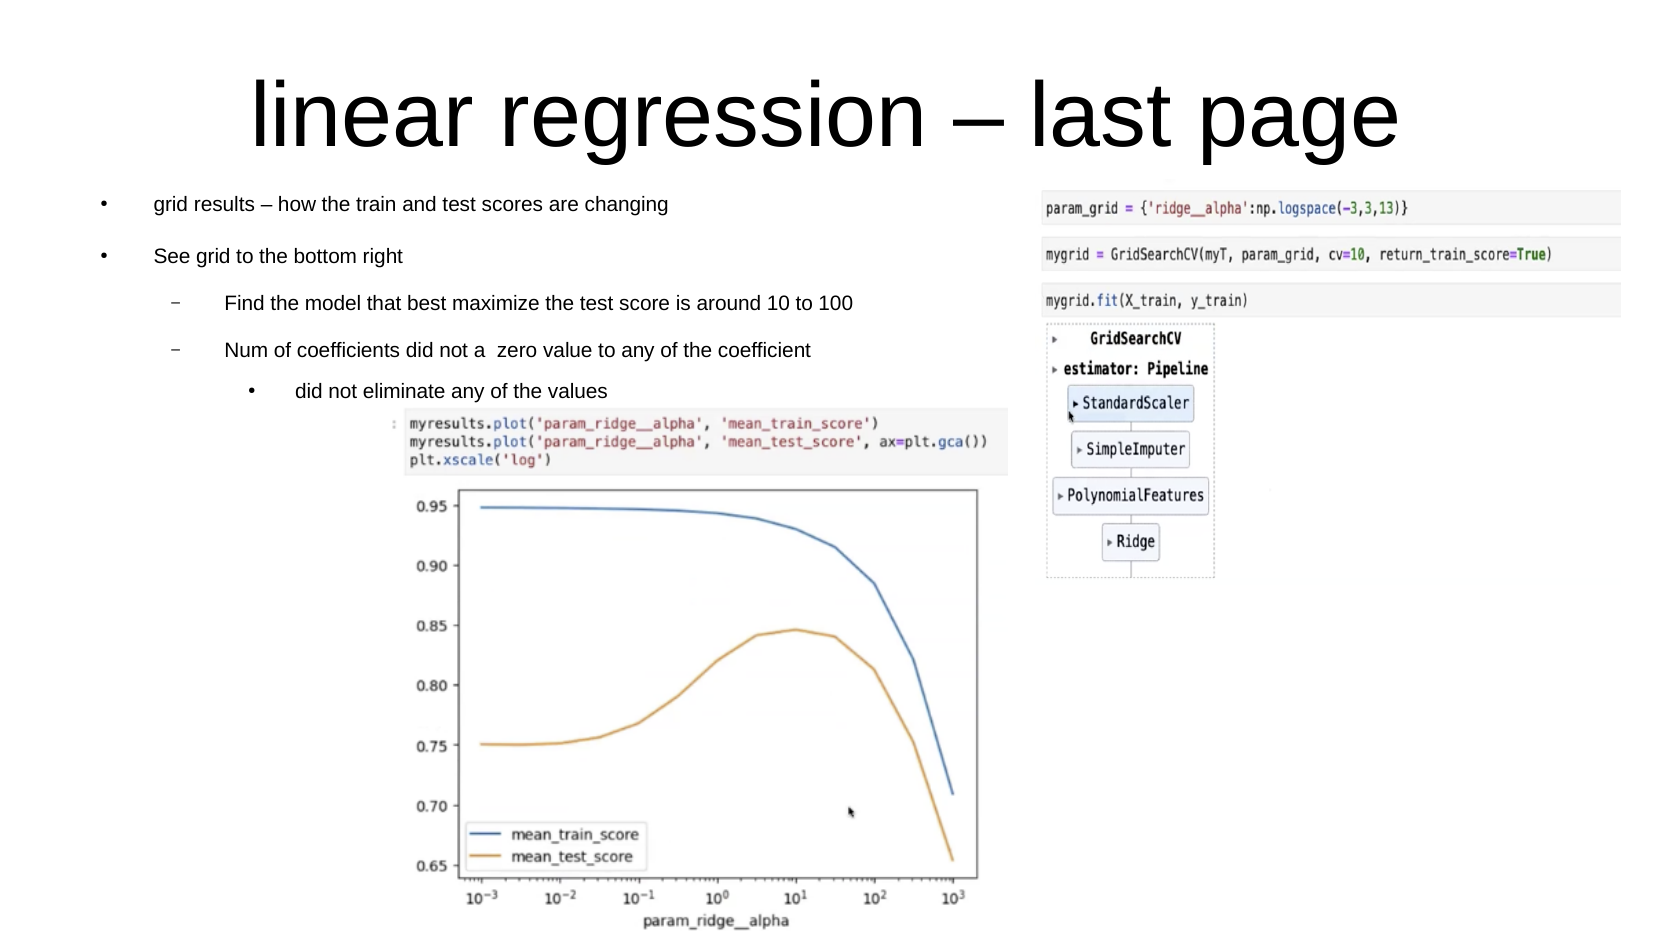

# linear regression – last page
grid results – how the train and test scores are changing
See grid to the bottom right
Find the model that best maximize the test score is around 10 to 100
Num of coefficients did not a zero value to any of the coefficient
did not eliminate any of the values